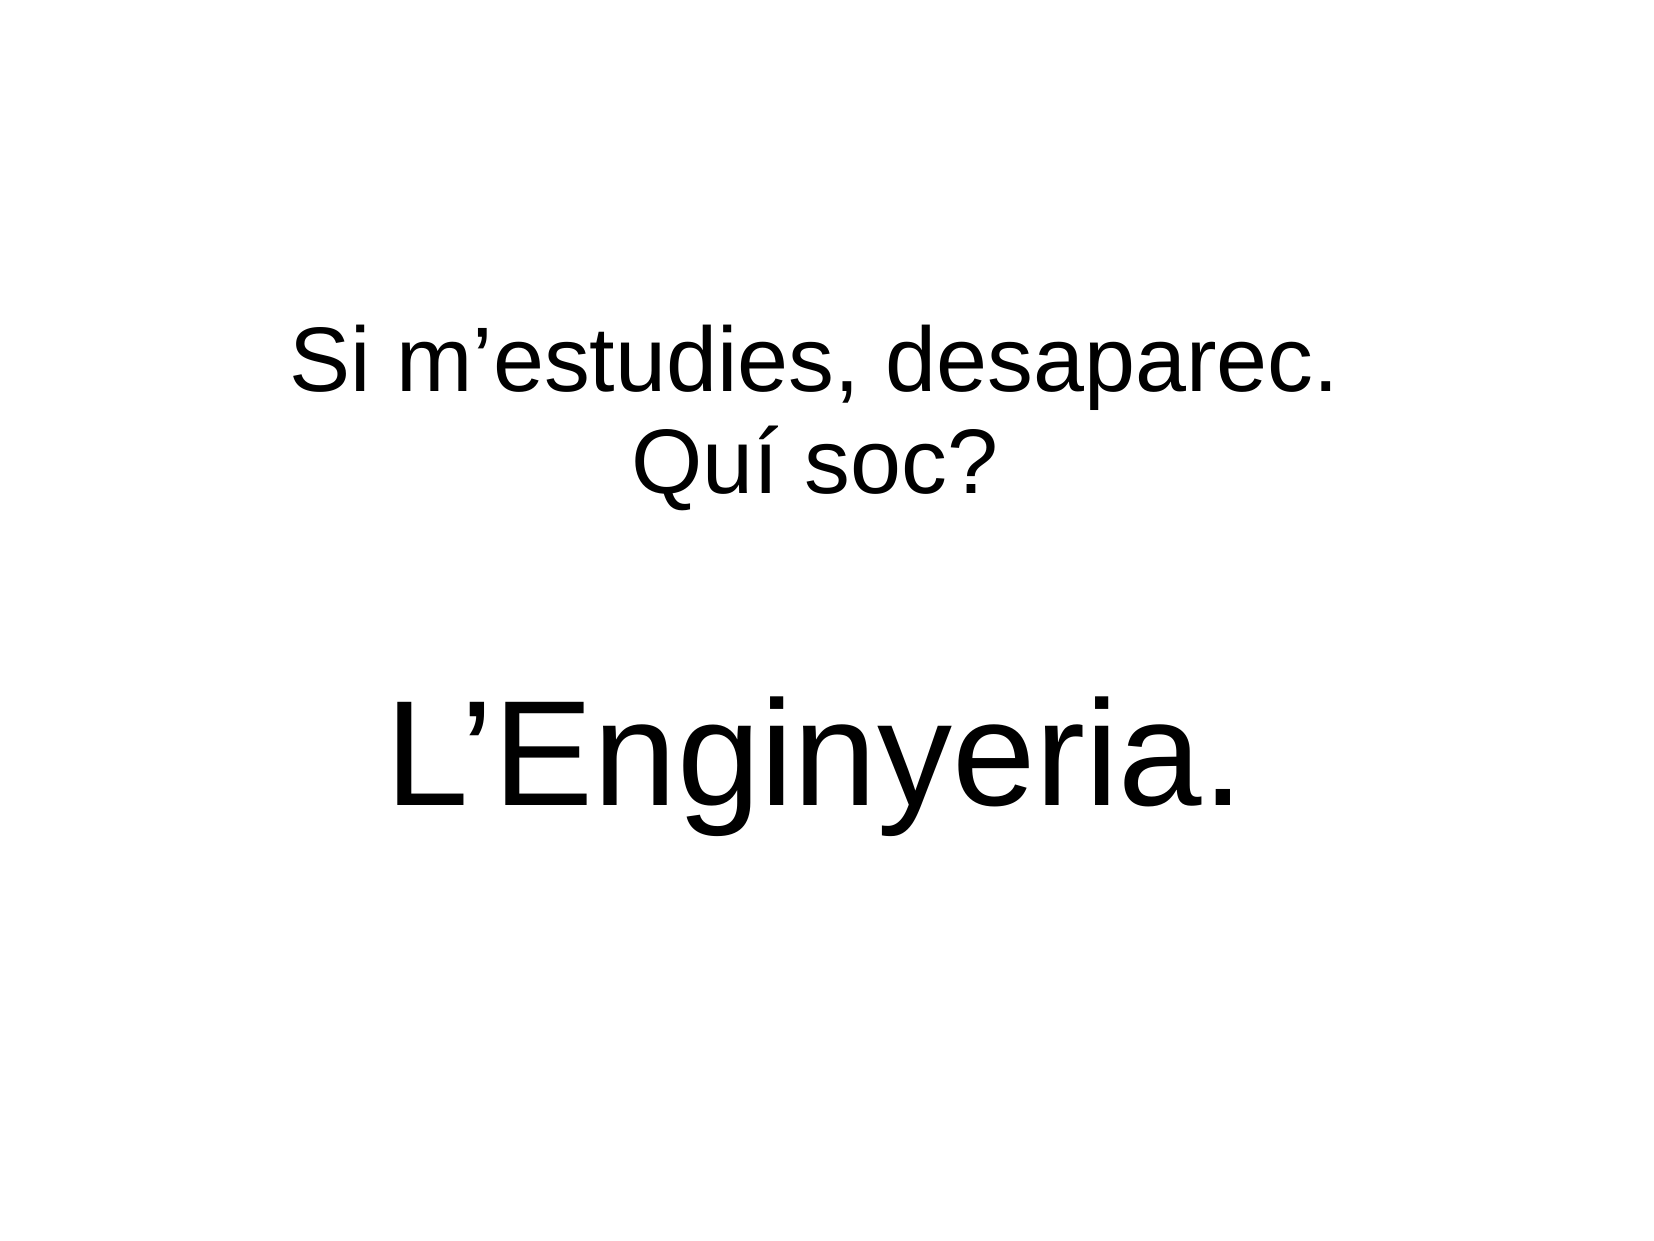

# Si m’estudies, desaparec. Quí soc?
L’Enginyeria.